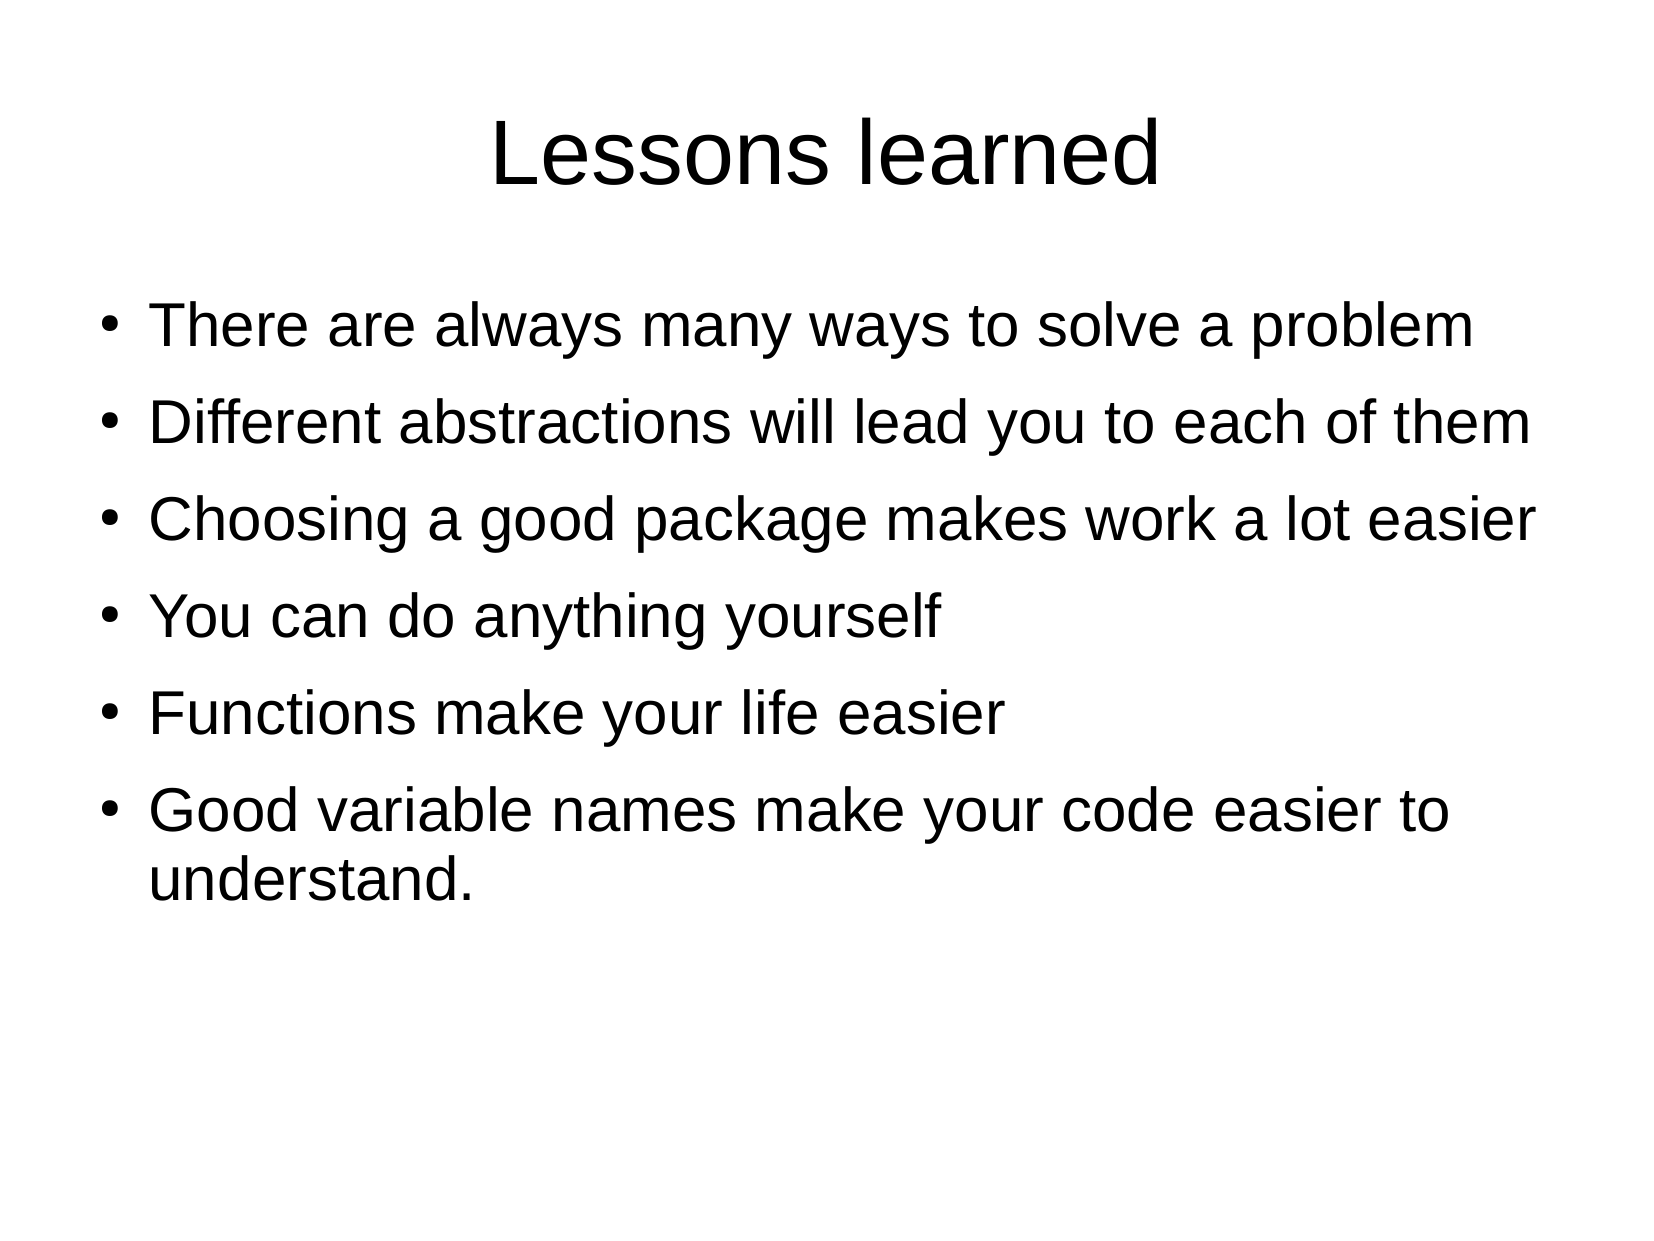

# Lessons learned
There are always many ways to solve a problem
Different abstractions will lead you to each of them
Choosing a good package makes work a lot easier
You can do anything yourself
Functions make your life easier
Good variable names make your code easier to understand.